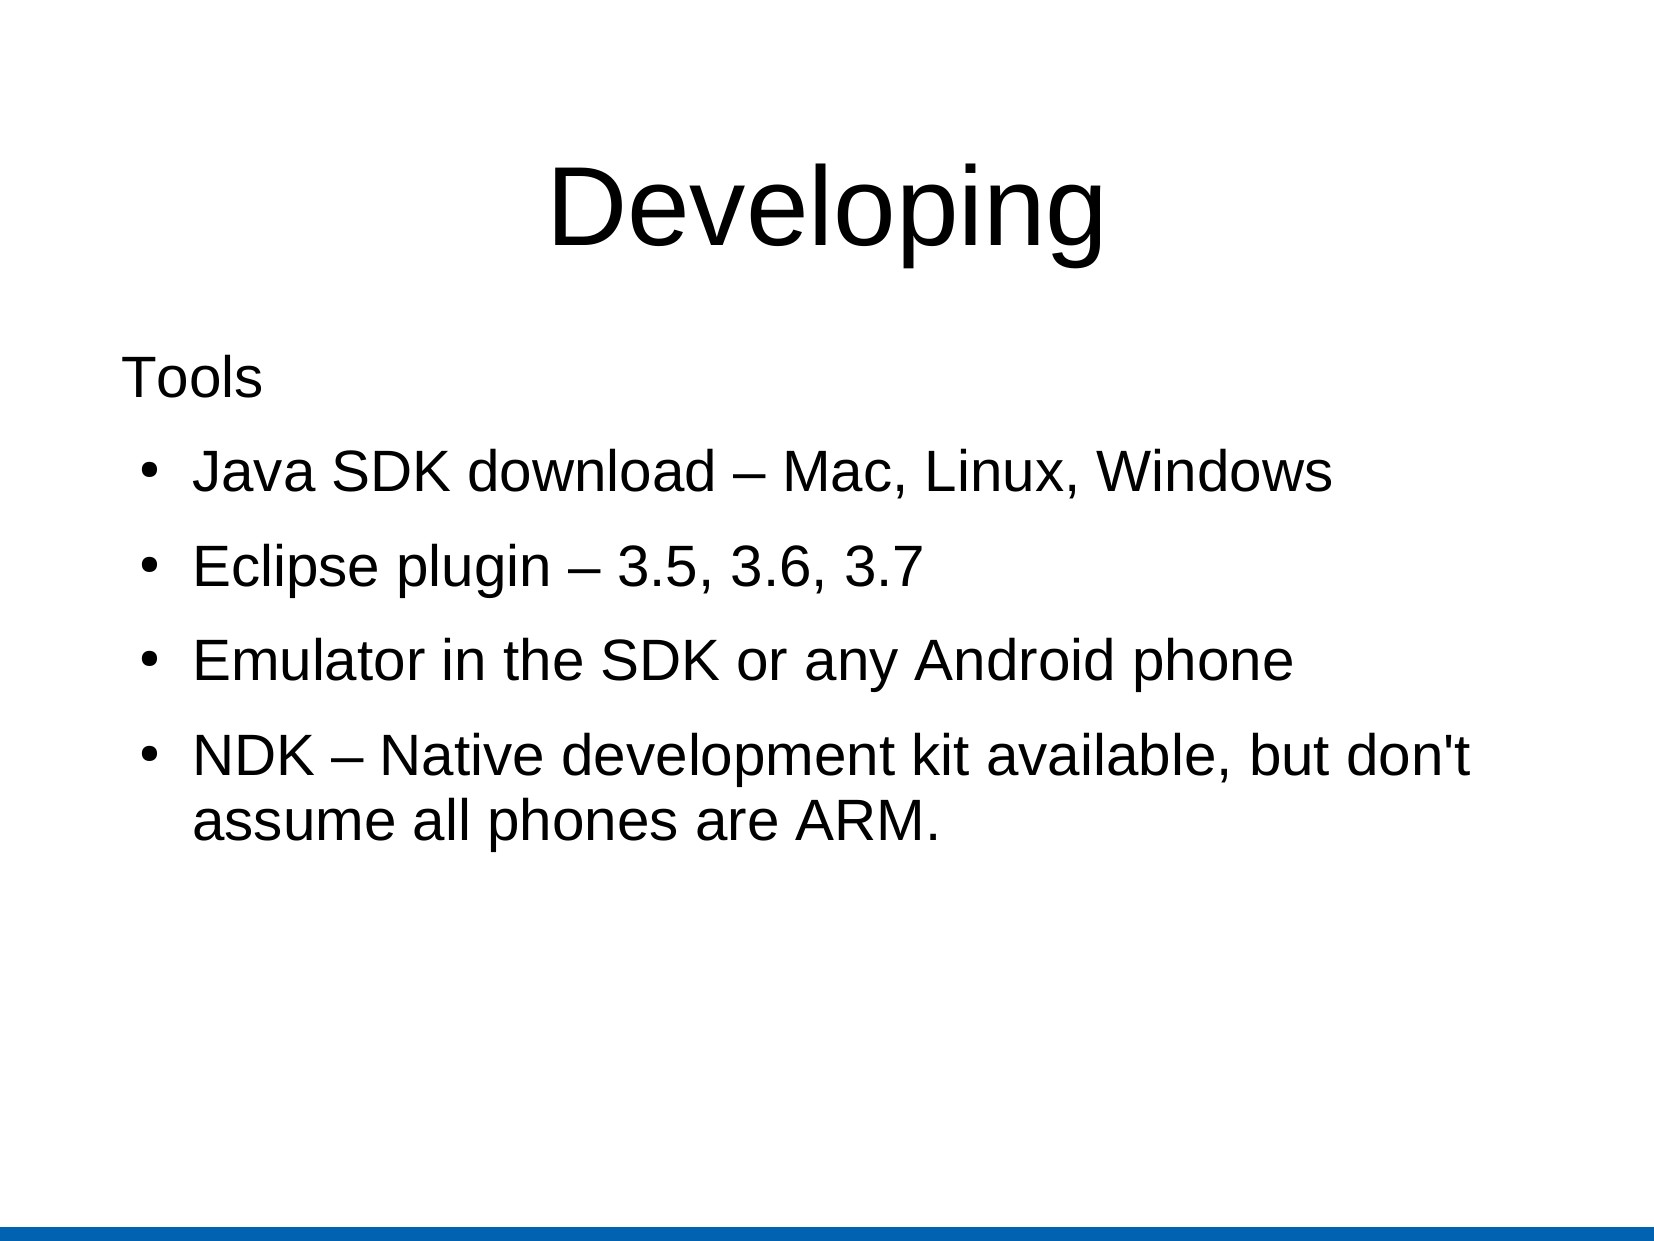

# Developing
Tools
Java SDK download – Mac, Linux, Windows
Eclipse plugin – 3.5, 3.6, 3.7
Emulator in the SDK or any Android phone
NDK – Native development kit available, but don't assume all phones are ARM.